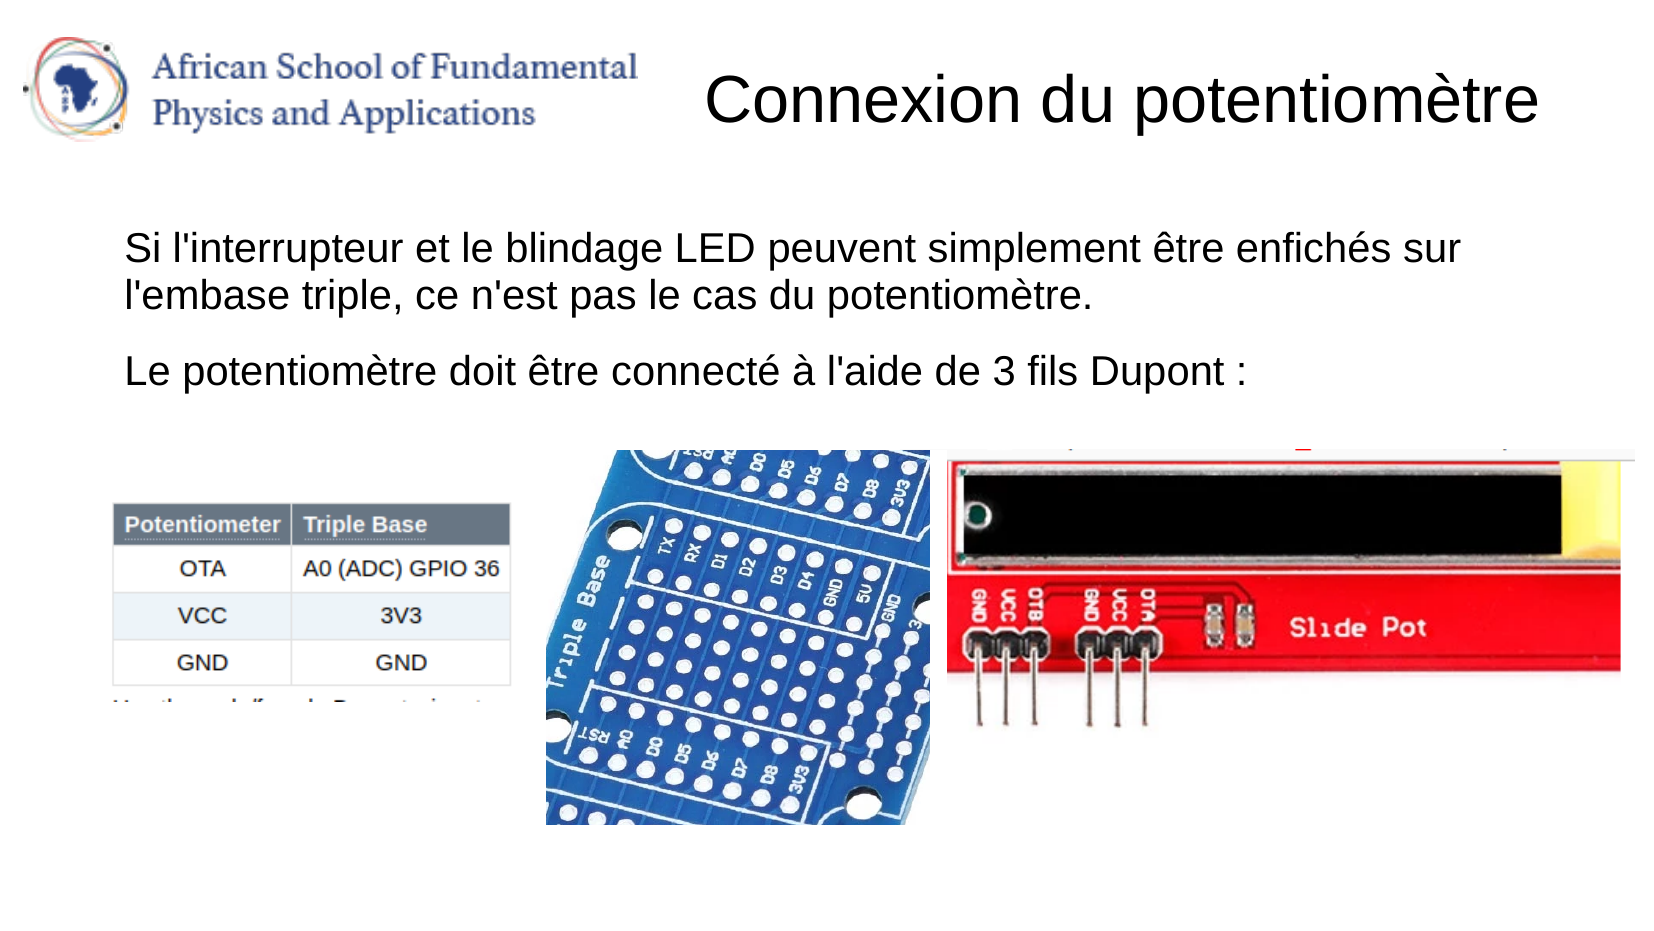

# Connexion du potentiomètre
Si l'interrupteur et le blindage LED peuvent simplement être enfichés sur l'embase triple, ce n'est pas le cas du potentiomètre.
Le potentiomètre doit être connecté à l'aide de 3 fils Dupont :